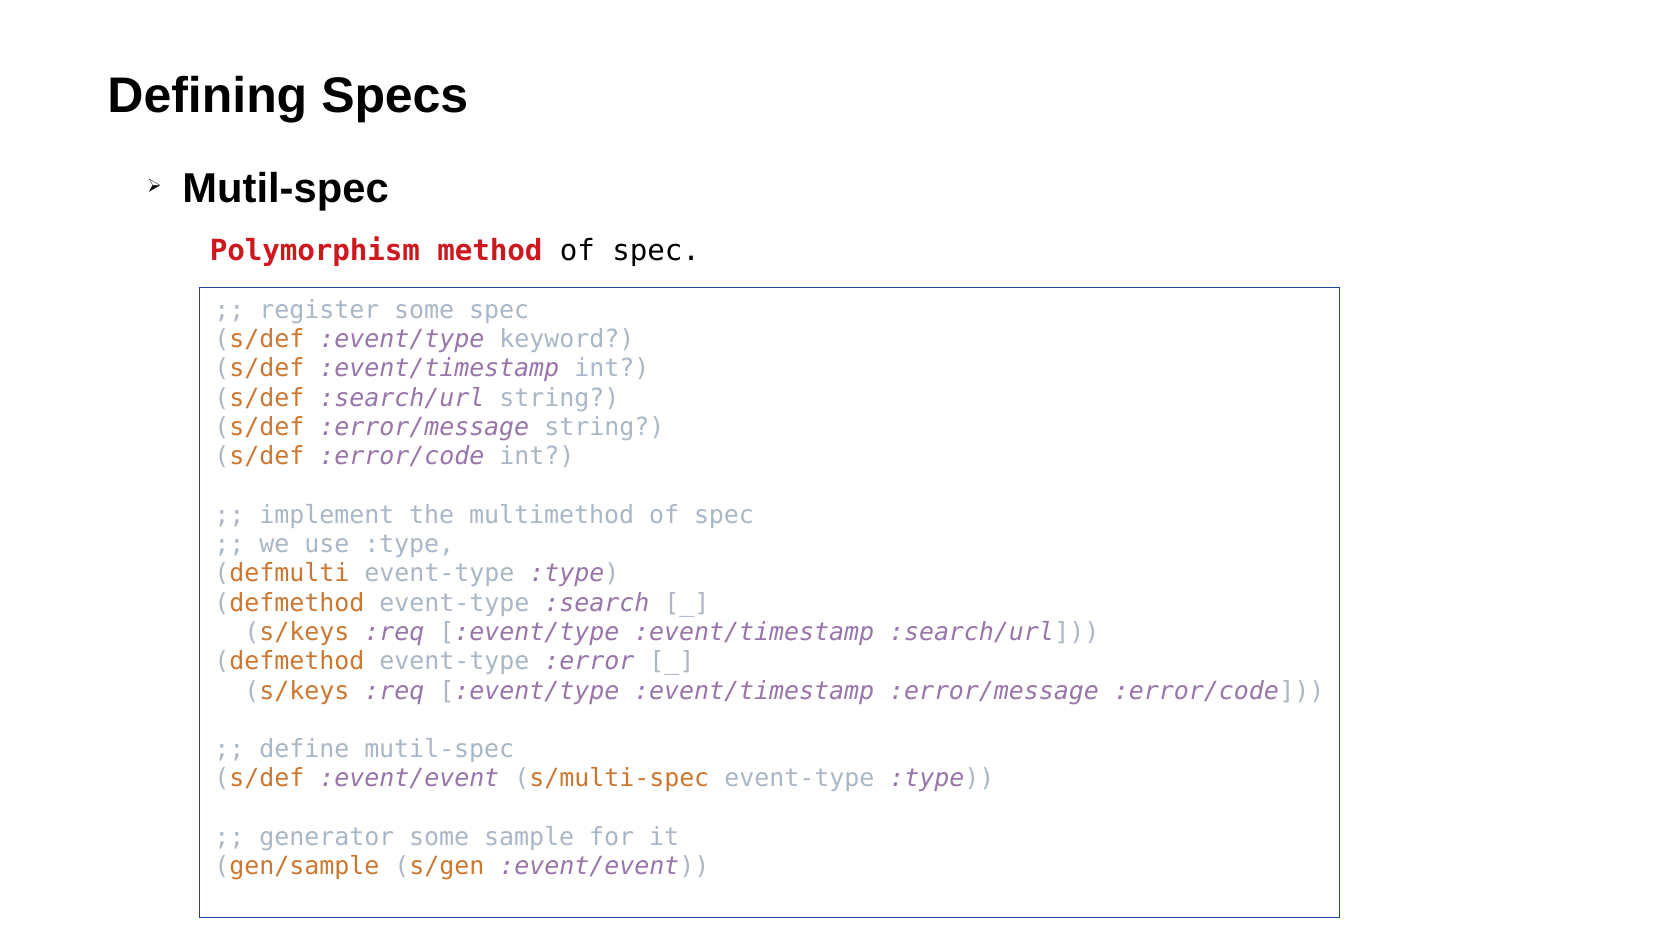

Defining Specs
Mutil-spec
Polymorphism method of spec.
;; register some spec
(s/def :event/type keyword?)
(s/def :event/timestamp int?)
(s/def :search/url string?)
(s/def :error/message string?)
(s/def :error/code int?)
;; implement the multimethod of spec
;; we use :type,
(defmulti event-type :type)
(defmethod event-type :search [_]
 (s/keys :req [:event/type :event/timestamp :search/url]))
(defmethod event-type :error [_]
 (s/keys :req [:event/type :event/timestamp :error/message :error/code]))
;; define mutil-spec
(s/def :event/event (s/multi-spec event-type :type))
;; generator some sample for it
(gen/sample (s/gen :event/event))